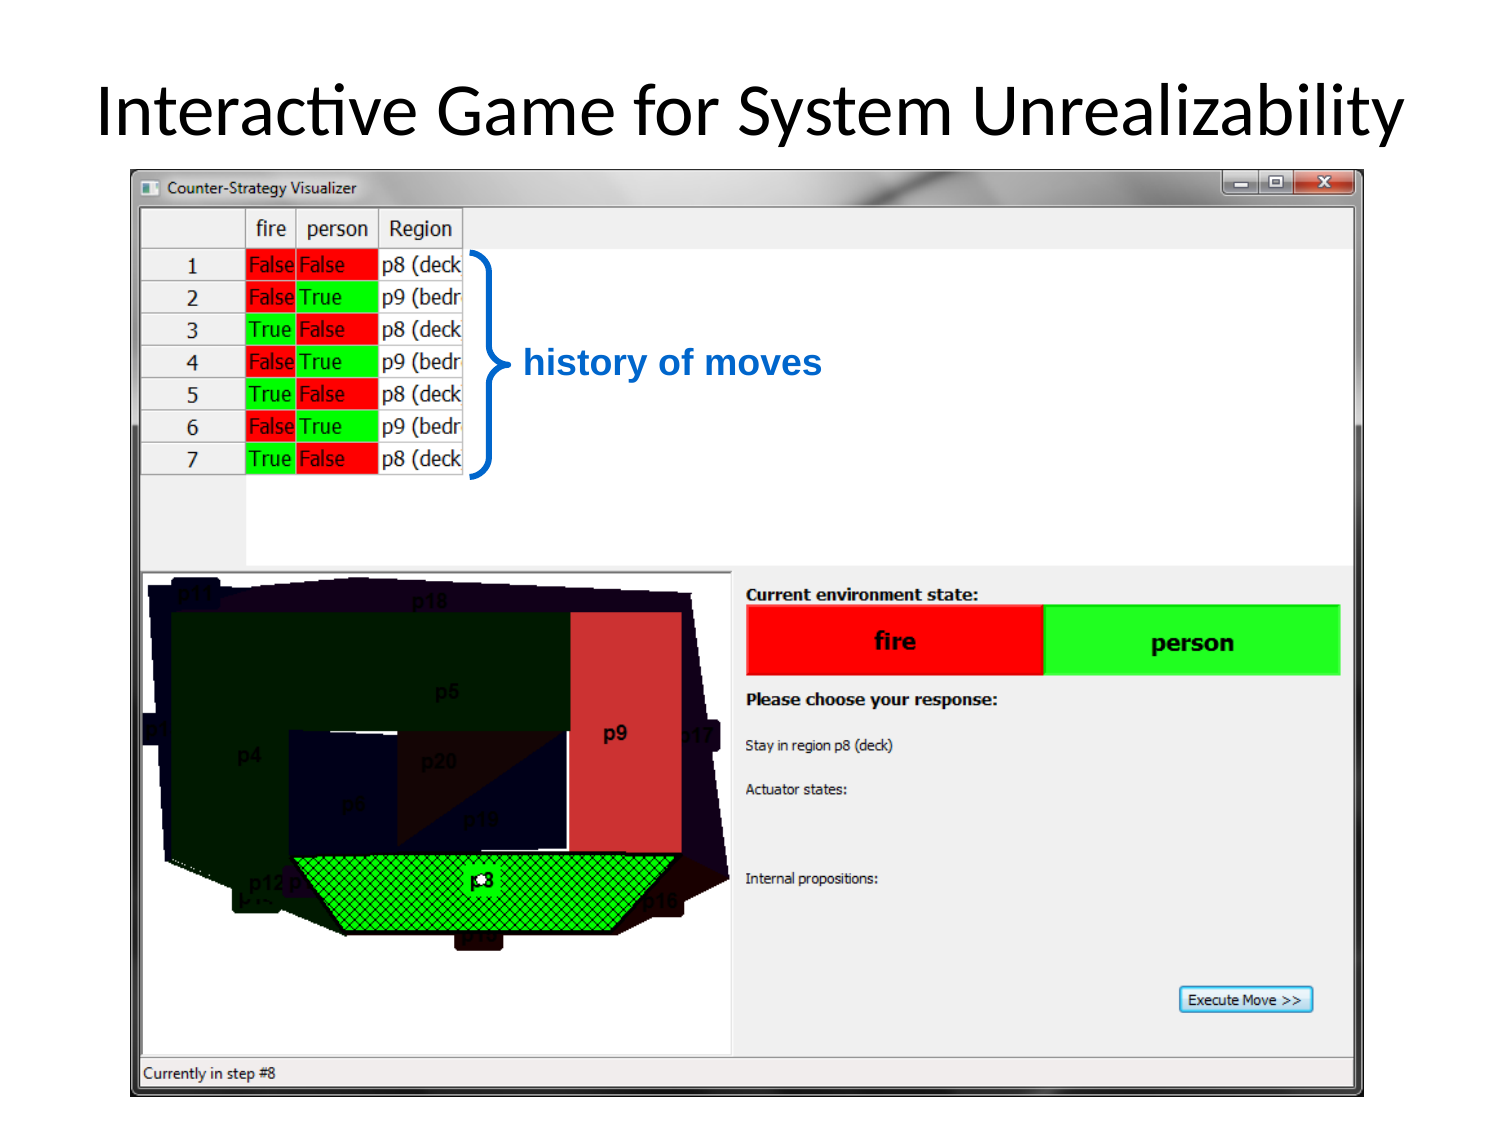

Interactive Game for System Unrealizability
history of moves